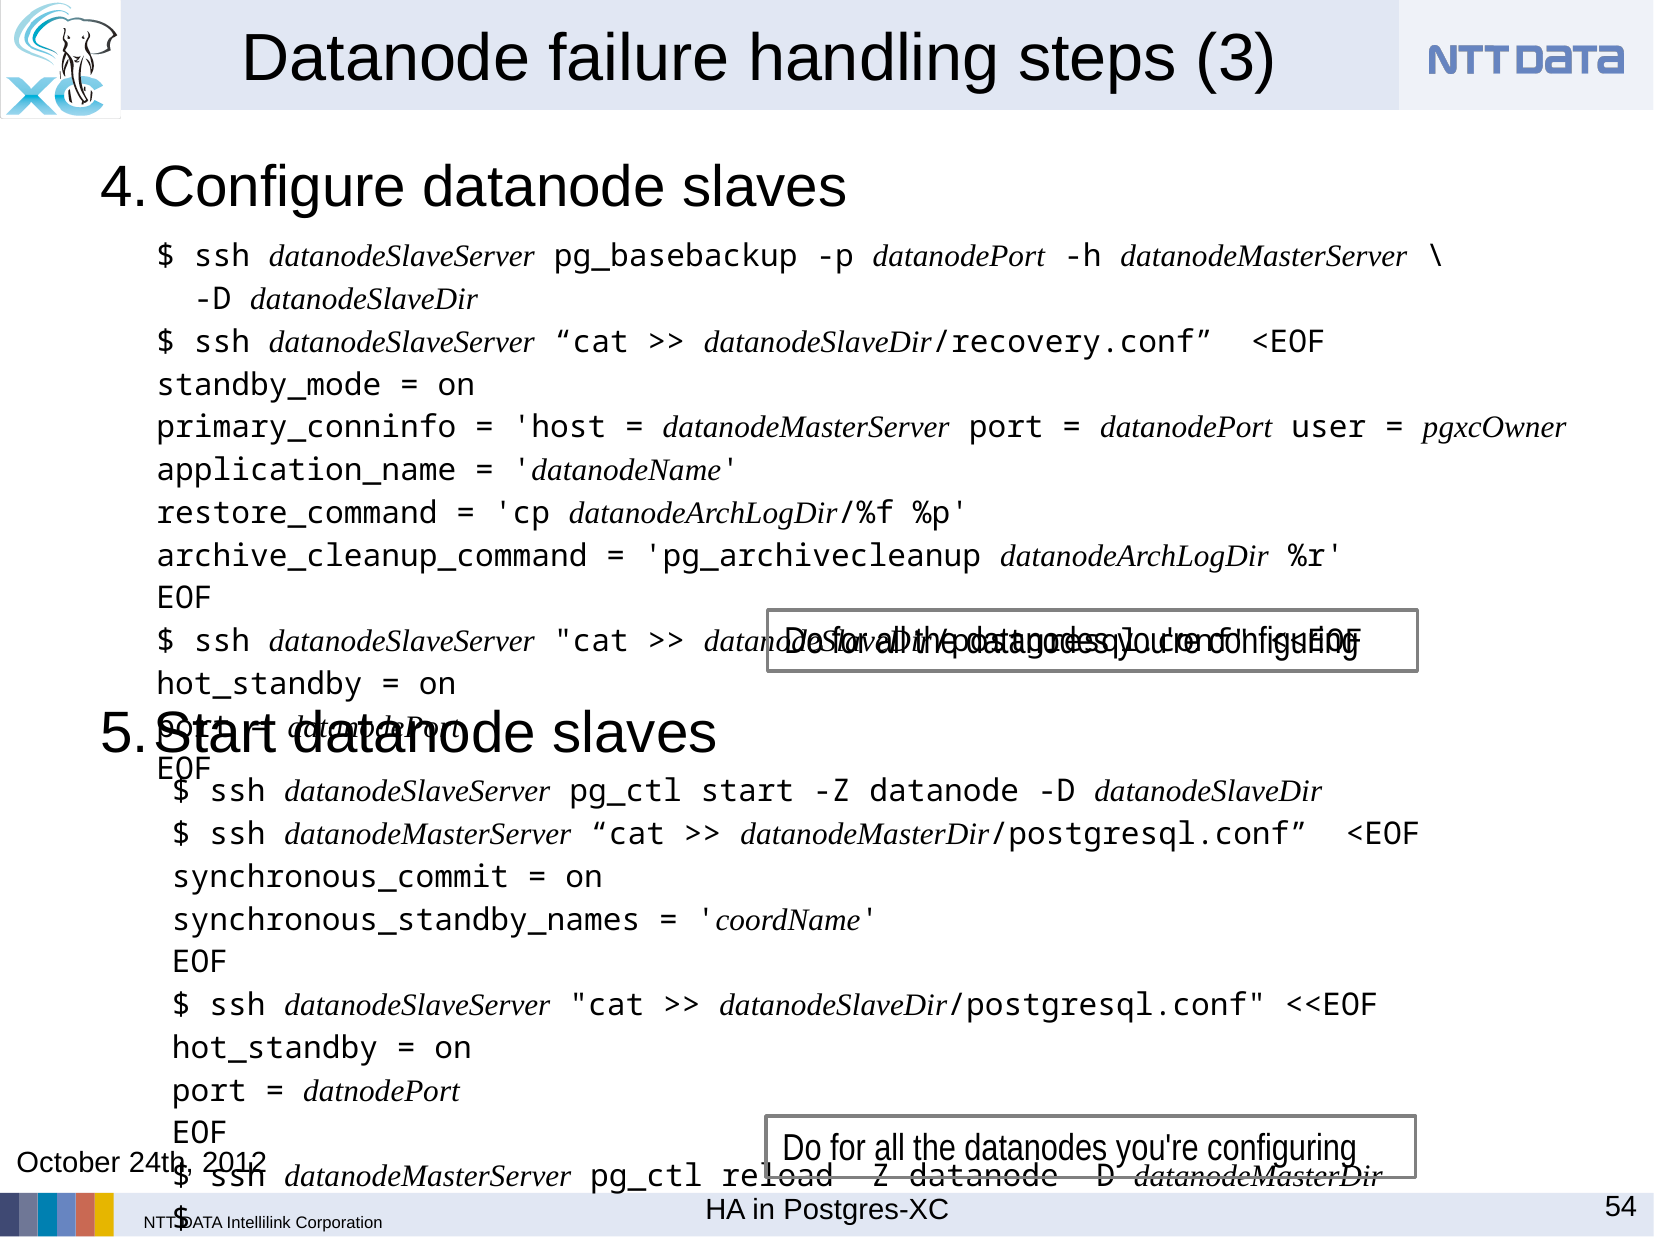

# Datanode failure handling steps (3)
Configure datanode slaves
Start datanode slaves
$ ssh datanodeSlaveServer pg_basebackup -p datanodePort -h datanodeMasterServer \
 -D datanodeSlaveDir
$ ssh datanodeSlaveServer “cat >> datanodeSlaveDir/recovery.conf” <EOF
standby_mode = on
primary_conninfo = 'host = datanodeMasterServer port = datanodePort user = pgxcOwner application_name = 'datanodeName'
restore_command = 'cp datanodeArchLogDir/%f %p'
archive_cleanup_command = 'pg_archivecleanup datanodeArchLogDir %r'
EOF
$ ssh datanodeSlaveServer "cat >> datanodeSlaveDir/postgresql.conf" <<EOF
hot_standby = on
port = datanodePort
EOF
Do for all the datanodes you're configuring
$ ssh datanodeSlaveServer pg_ctl start -Z datanode -D datanodeSlaveDir
$ ssh datanodeMasterServer “cat >> datanodeMasterDir/postgresql.conf” <EOF
synchronous_commit = on
synchronous_standby_names = 'coordName'
EOF
$ ssh datanodeSlaveServer "cat >> datanodeSlaveDir/postgresql.conf" <<EOF
hot_standby = on
port = datnodePort
EOF
$ ssh datanodeMasterServer pg_ctl reload -Z datanode -D datanodeMasterDir
$
Do for all the datanodes you're configuring
October 24th, 2012
54
HA in Postgres-XC